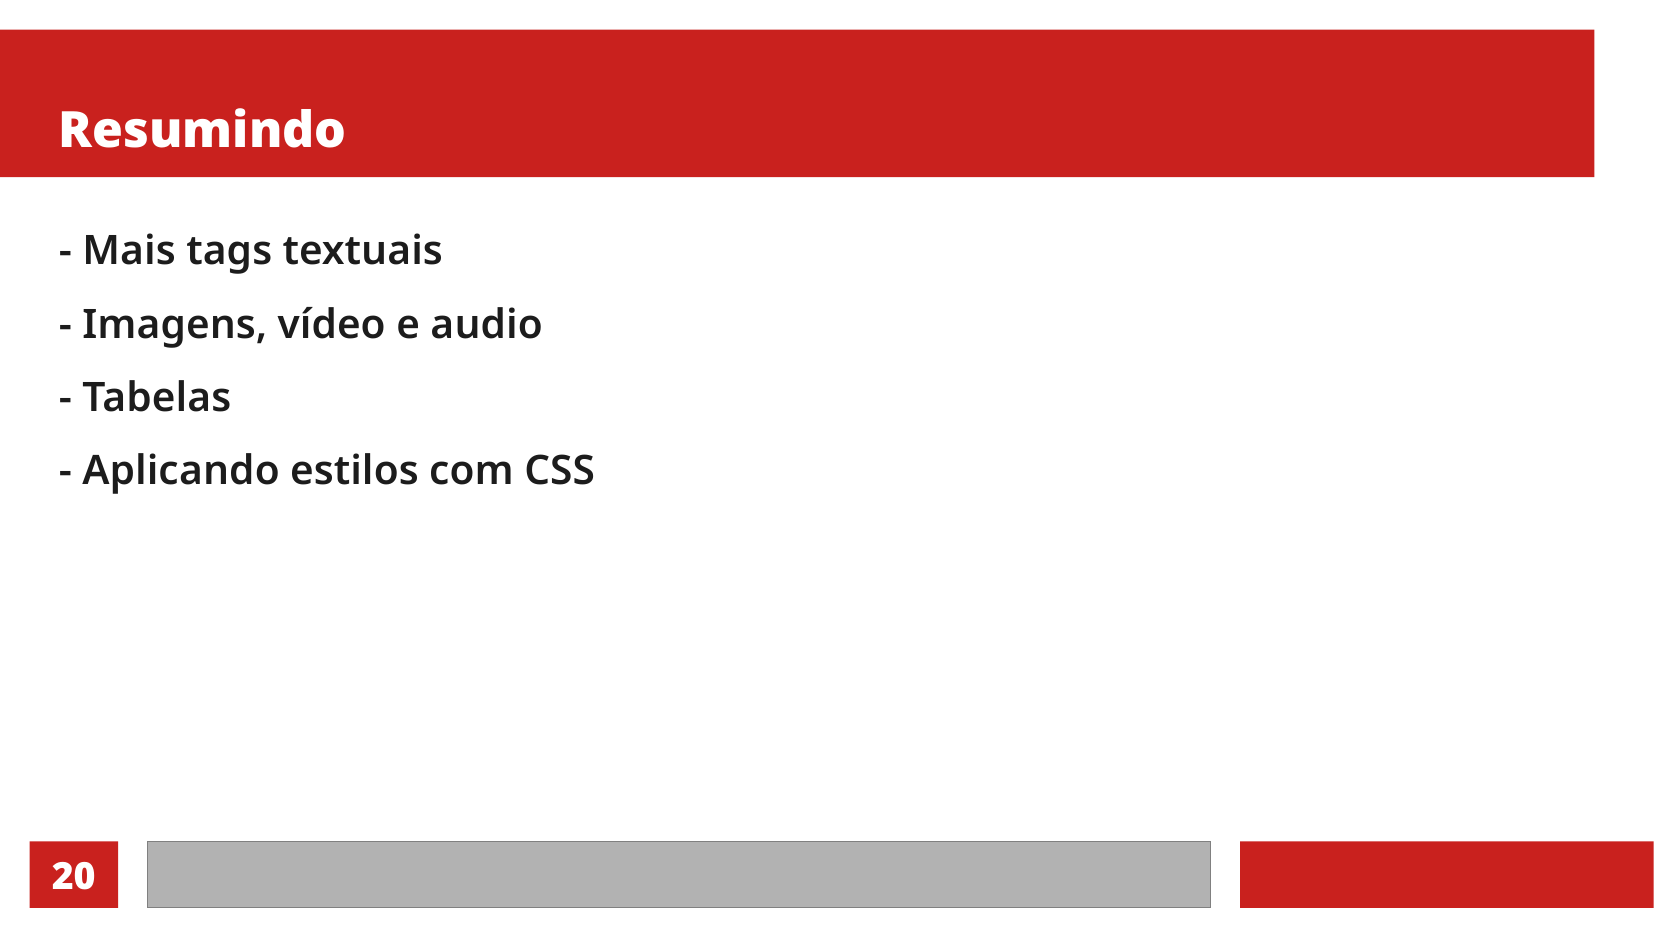

# Resumindo
- Mais tags textuais
- Imagens, vídeo e audio
- Tabelas
- Aplicando estilos com CSS
20